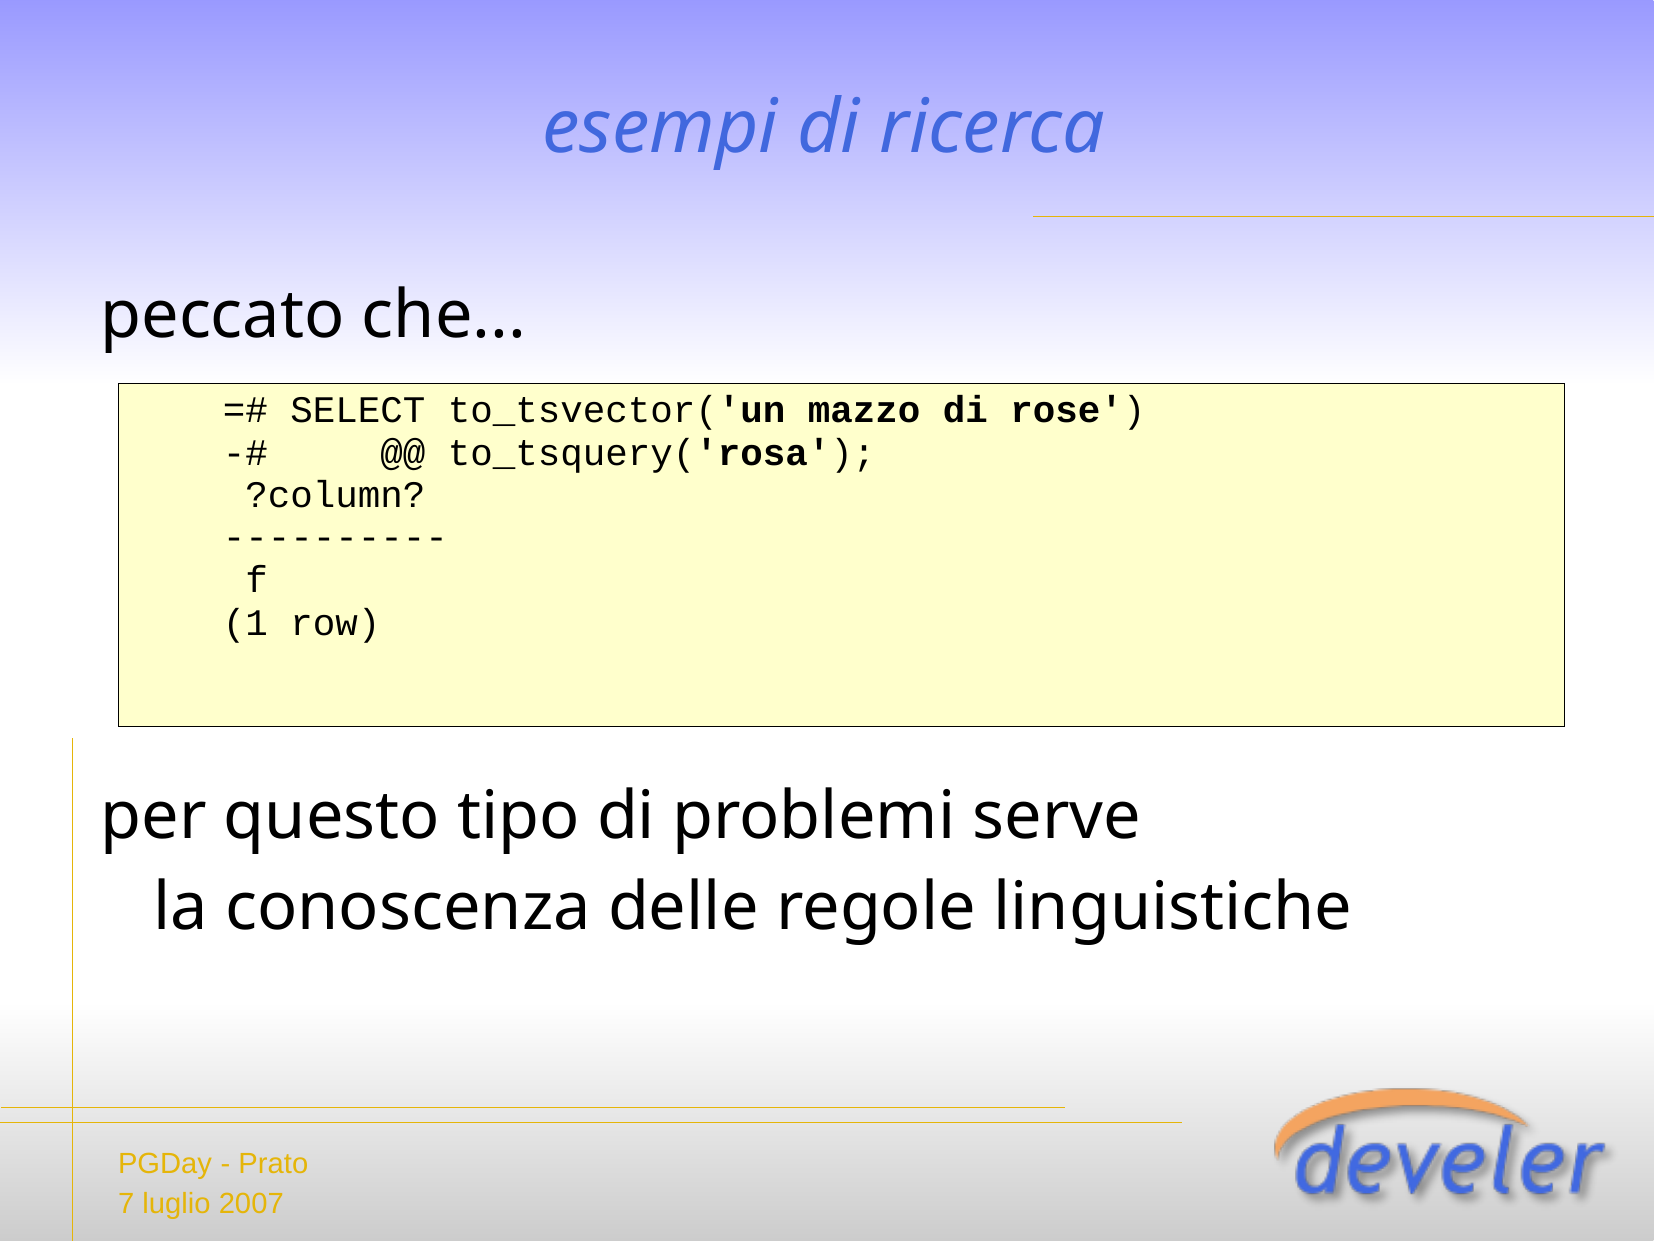

# esempi di ricerca
peccato che...
 =# SELECT to_tsvector('un mazzo di rose')
 -# @@ to_tsquery('rosa');
 ?column?
 ----------
 f
 (1 row)
per questo tipo di problemi serve
la conoscenza delle regole linguistiche
PGDay - Prato
7 luglio 2007